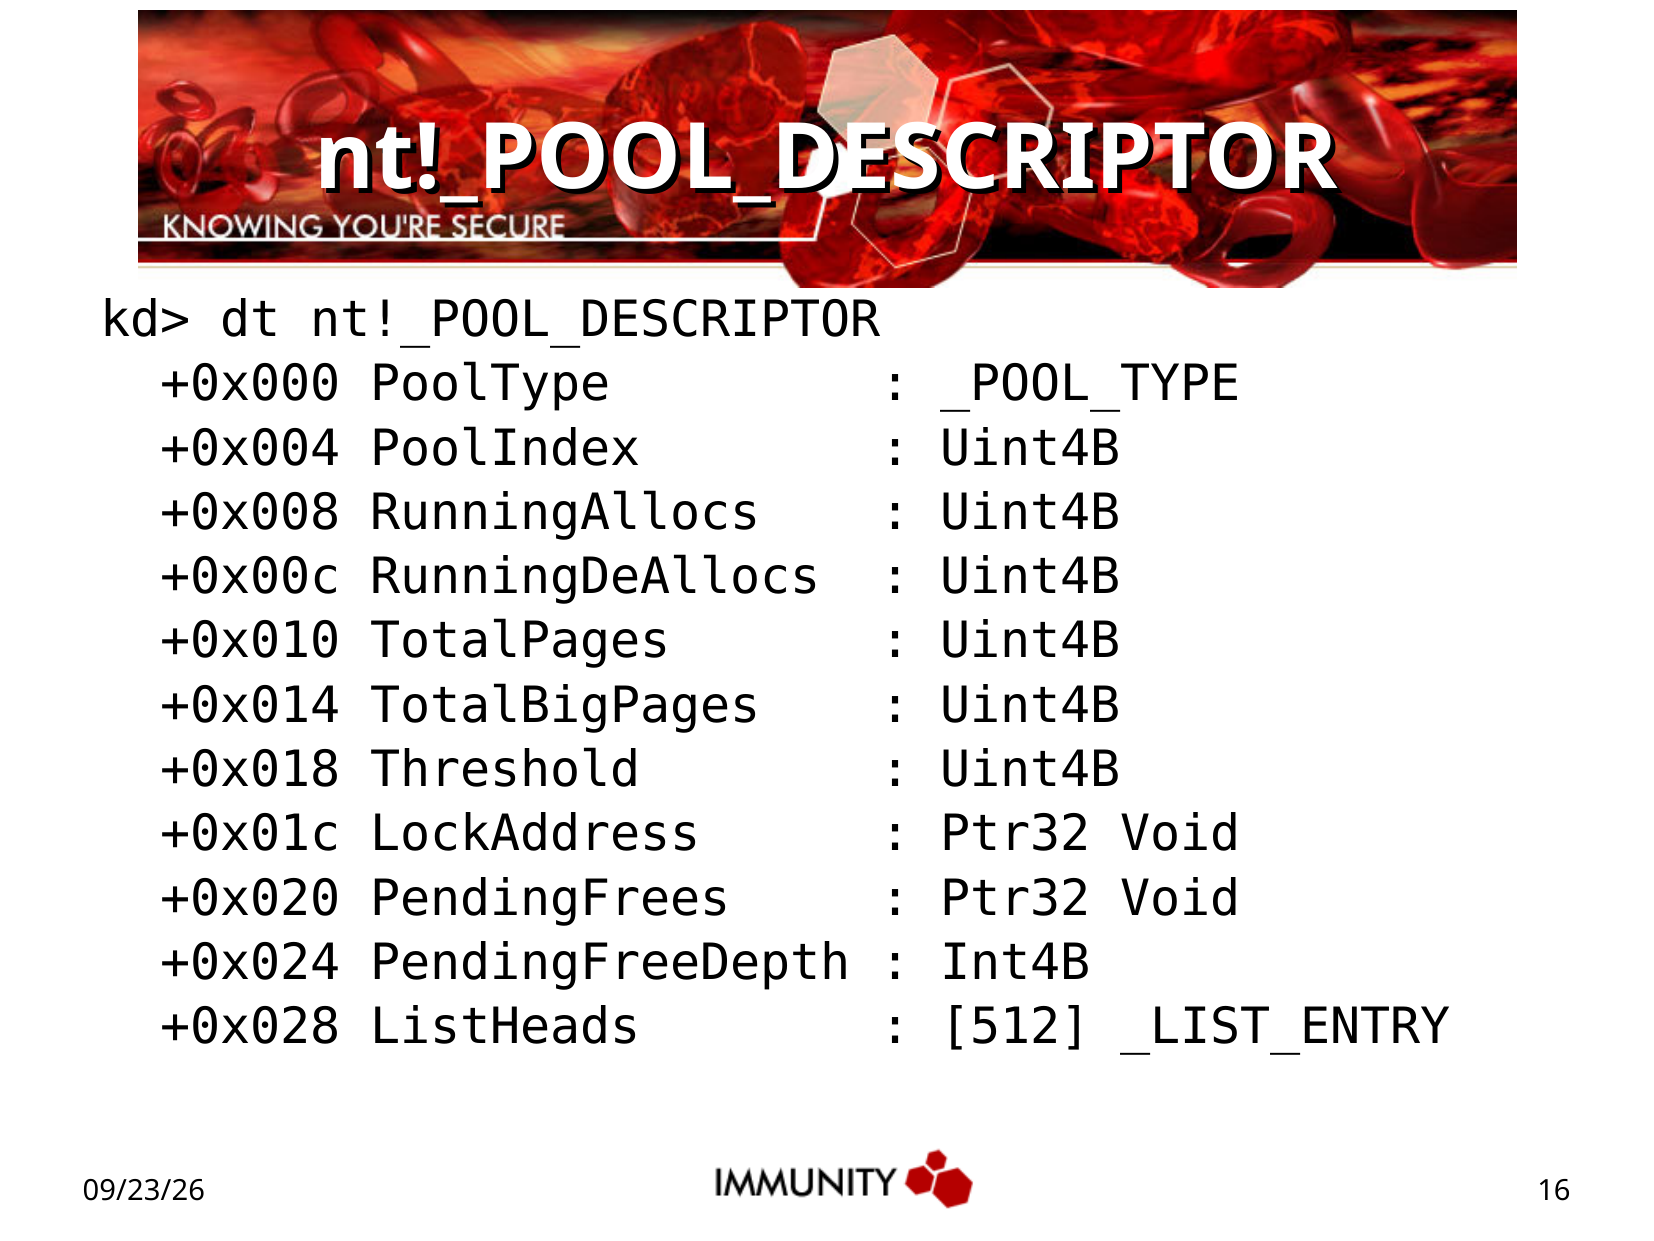

# nt!_POOL_DESCRIPTOR
kd> dt nt!_POOL_DESCRIPTOR
 +0x000 PoolType : _POOL_TYPE
 +0x004 PoolIndex : Uint4B
 +0x008 RunningAllocs : Uint4B
 +0x00c RunningDeAllocs : Uint4B
 +0x010 TotalPages : Uint4B
 +0x014 TotalBigPages : Uint4B
 +0x018 Threshold : Uint4B
 +0x01c LockAddress : Ptr32 Void
 +0x020 PendingFrees : Ptr32 Void
 +0x024 PendingFreeDepth : Int4B
 +0x028 ListHeads : [512] _LIST_ENTRY
16